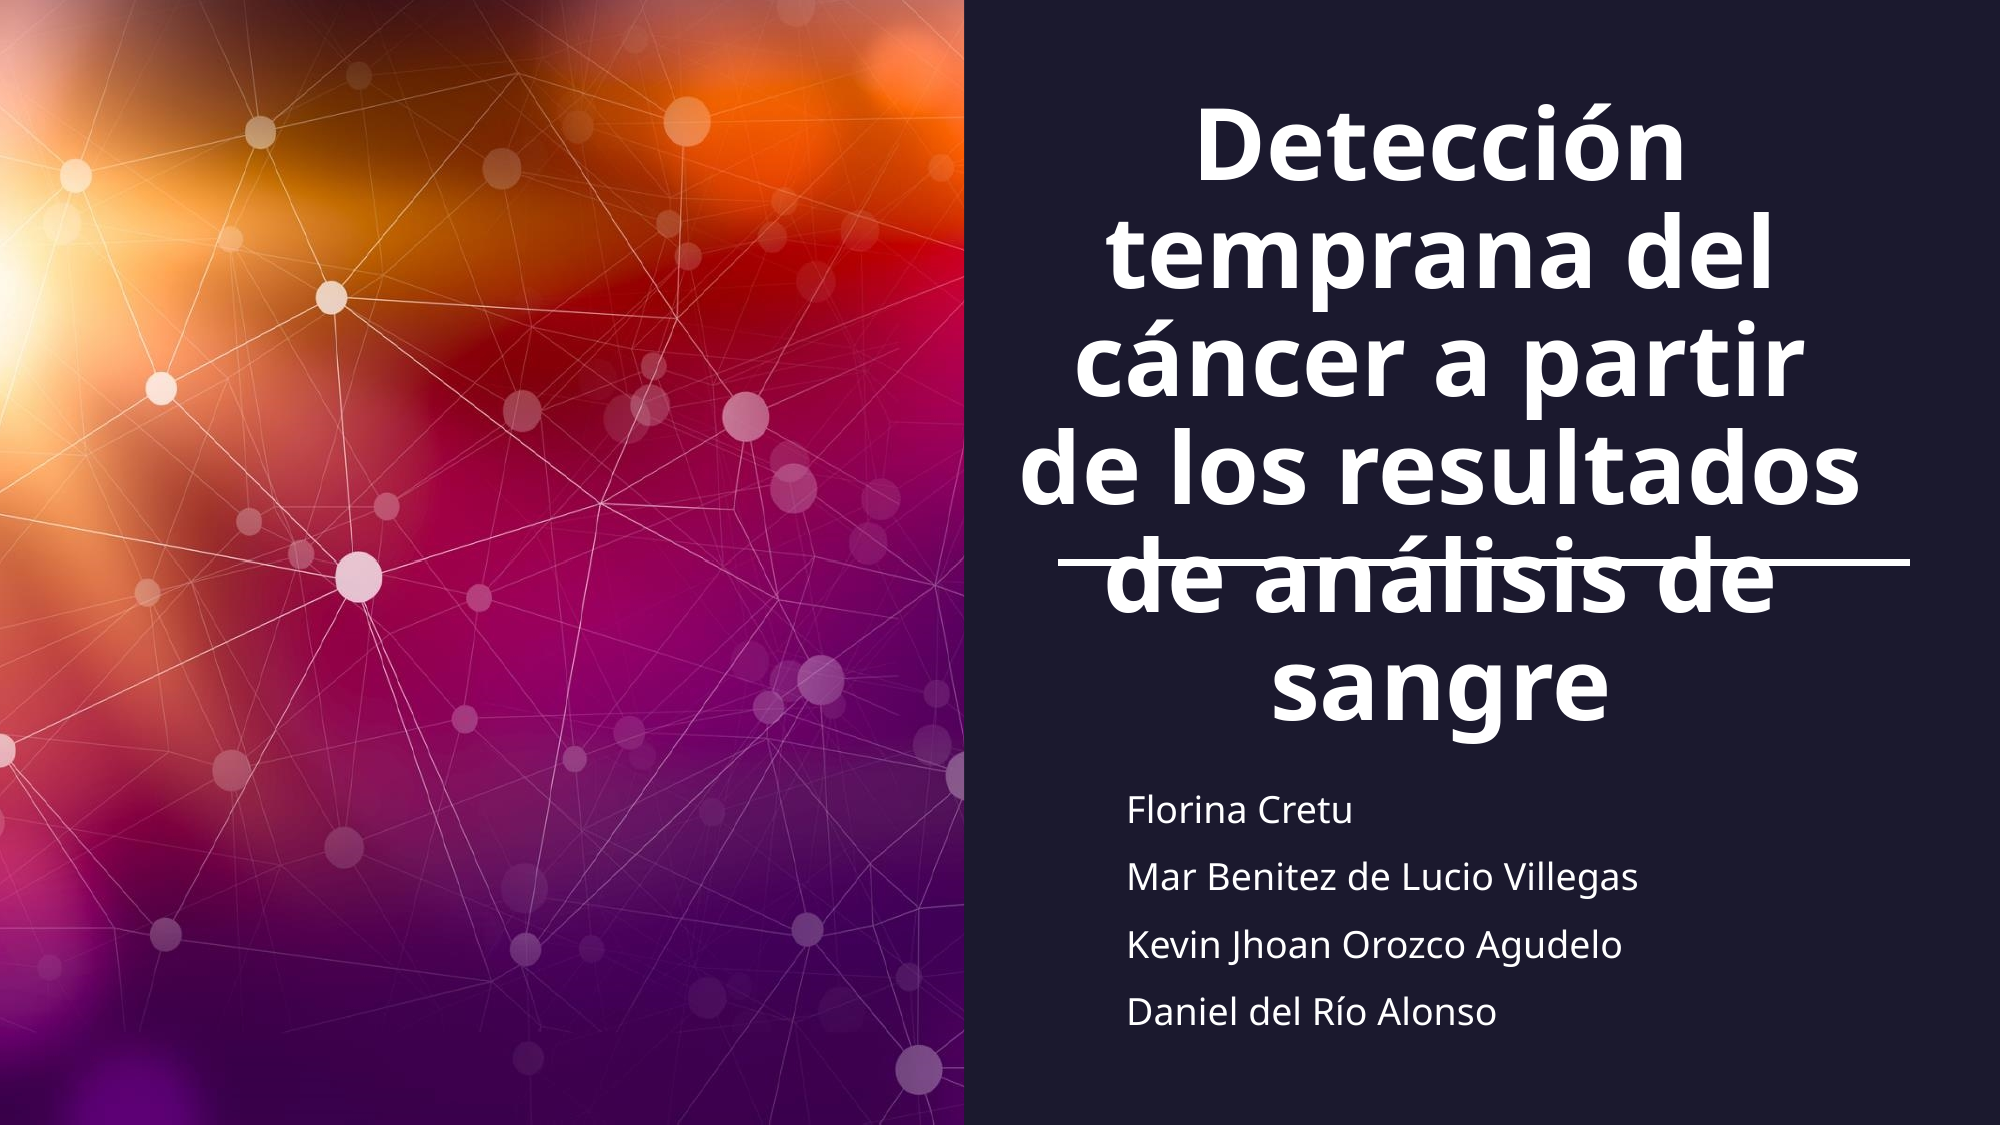

# Detección temprana del cáncer a partir de los resultados de análisis de sangre
Florina Cretu
Mar Benitez de Lucio Villegas
Kevin Jhoan Orozco Agudelo
Daniel del Río Alonso